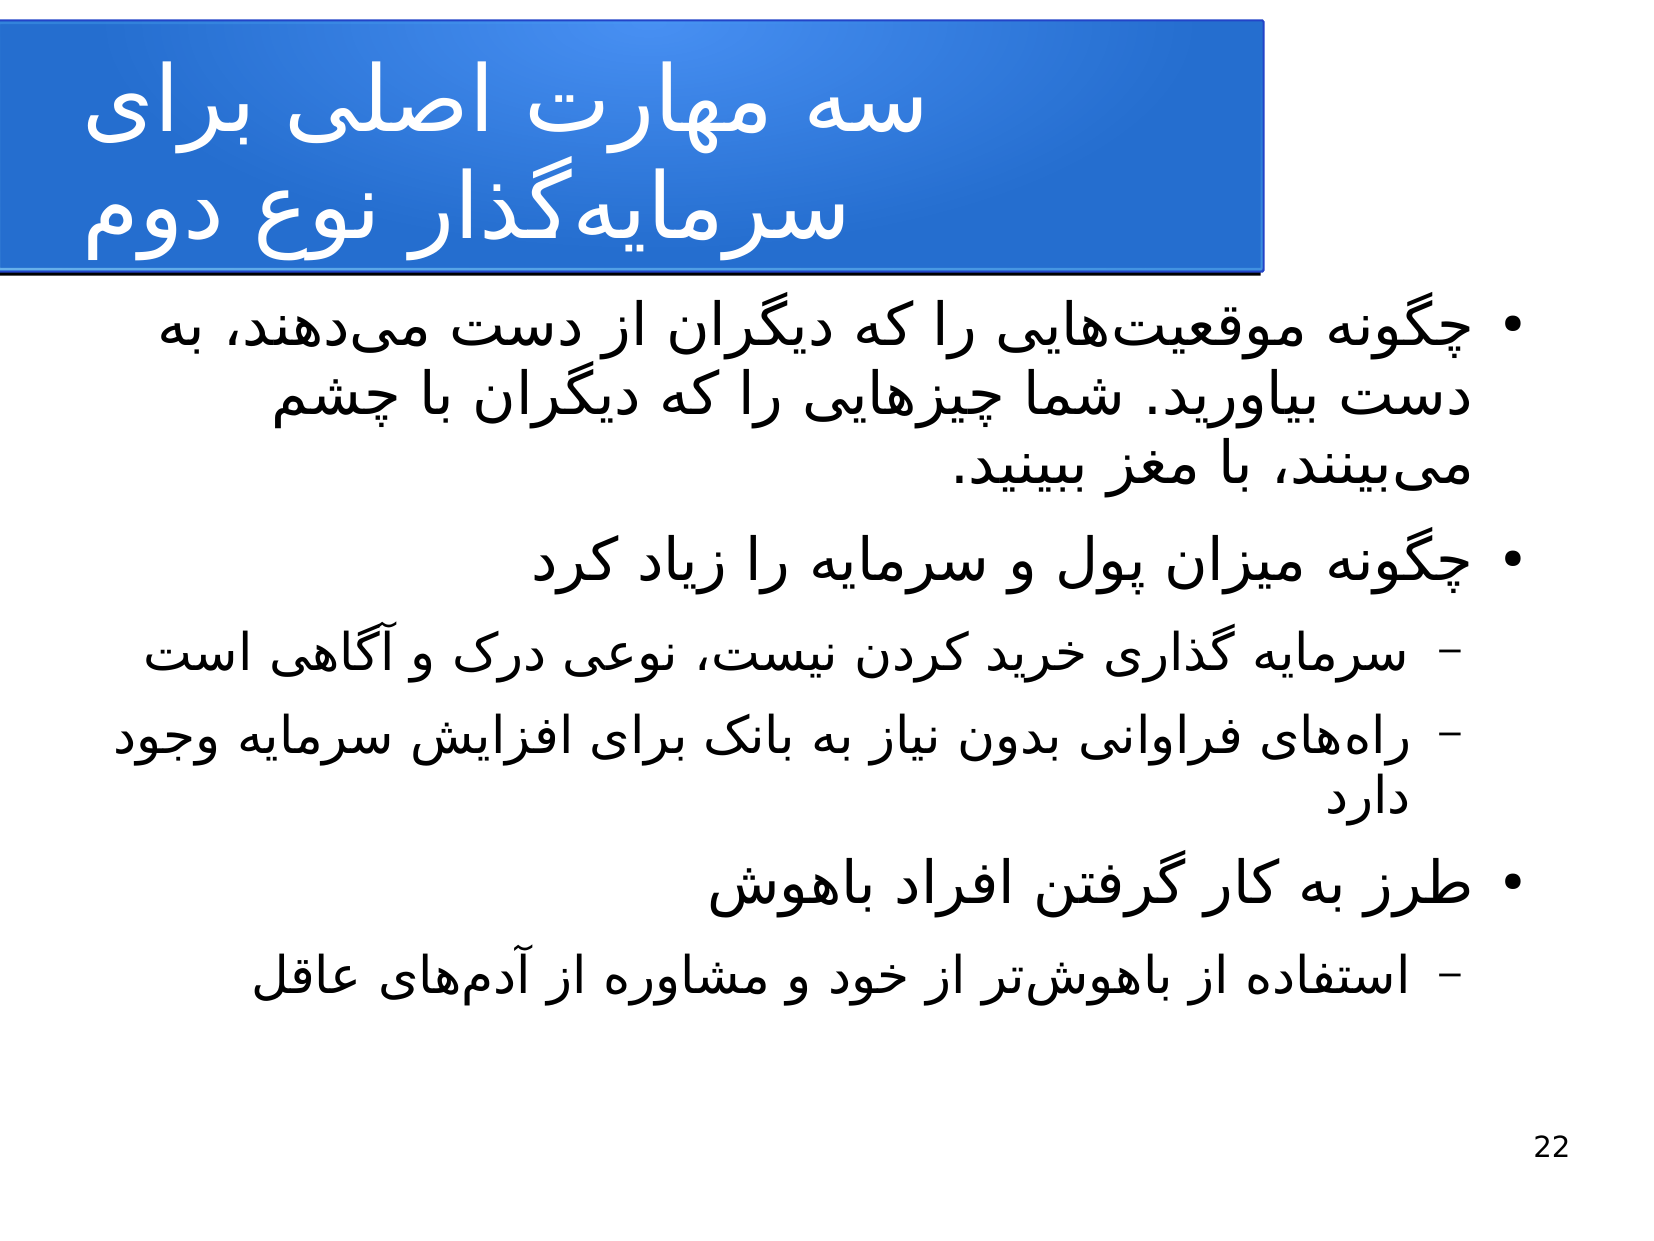

# سه مهارت اصلی برای سرمایه‌گذار نوع دوم
چگونه موقعیت‌هایی را که دیگران از دست می‌دهند، به دست بیاورید. شما چیزهایی را که دیگران با چشم می‌بینند، با مغز ببینید.
چگونه میزان پول و سرمایه را زیاد کرد
سرمایه گذاری خرید کردن نیست، نوعی درک و آگاهی است
راه‌های فراوانی بدون نیاز به بانک برای افزایش سرمایه وجود دارد
طرز به کار گرفتن افراد باهوش
استفاده از باهوش‌تر از خود و مشاوره از آدم‌های عاقل
22